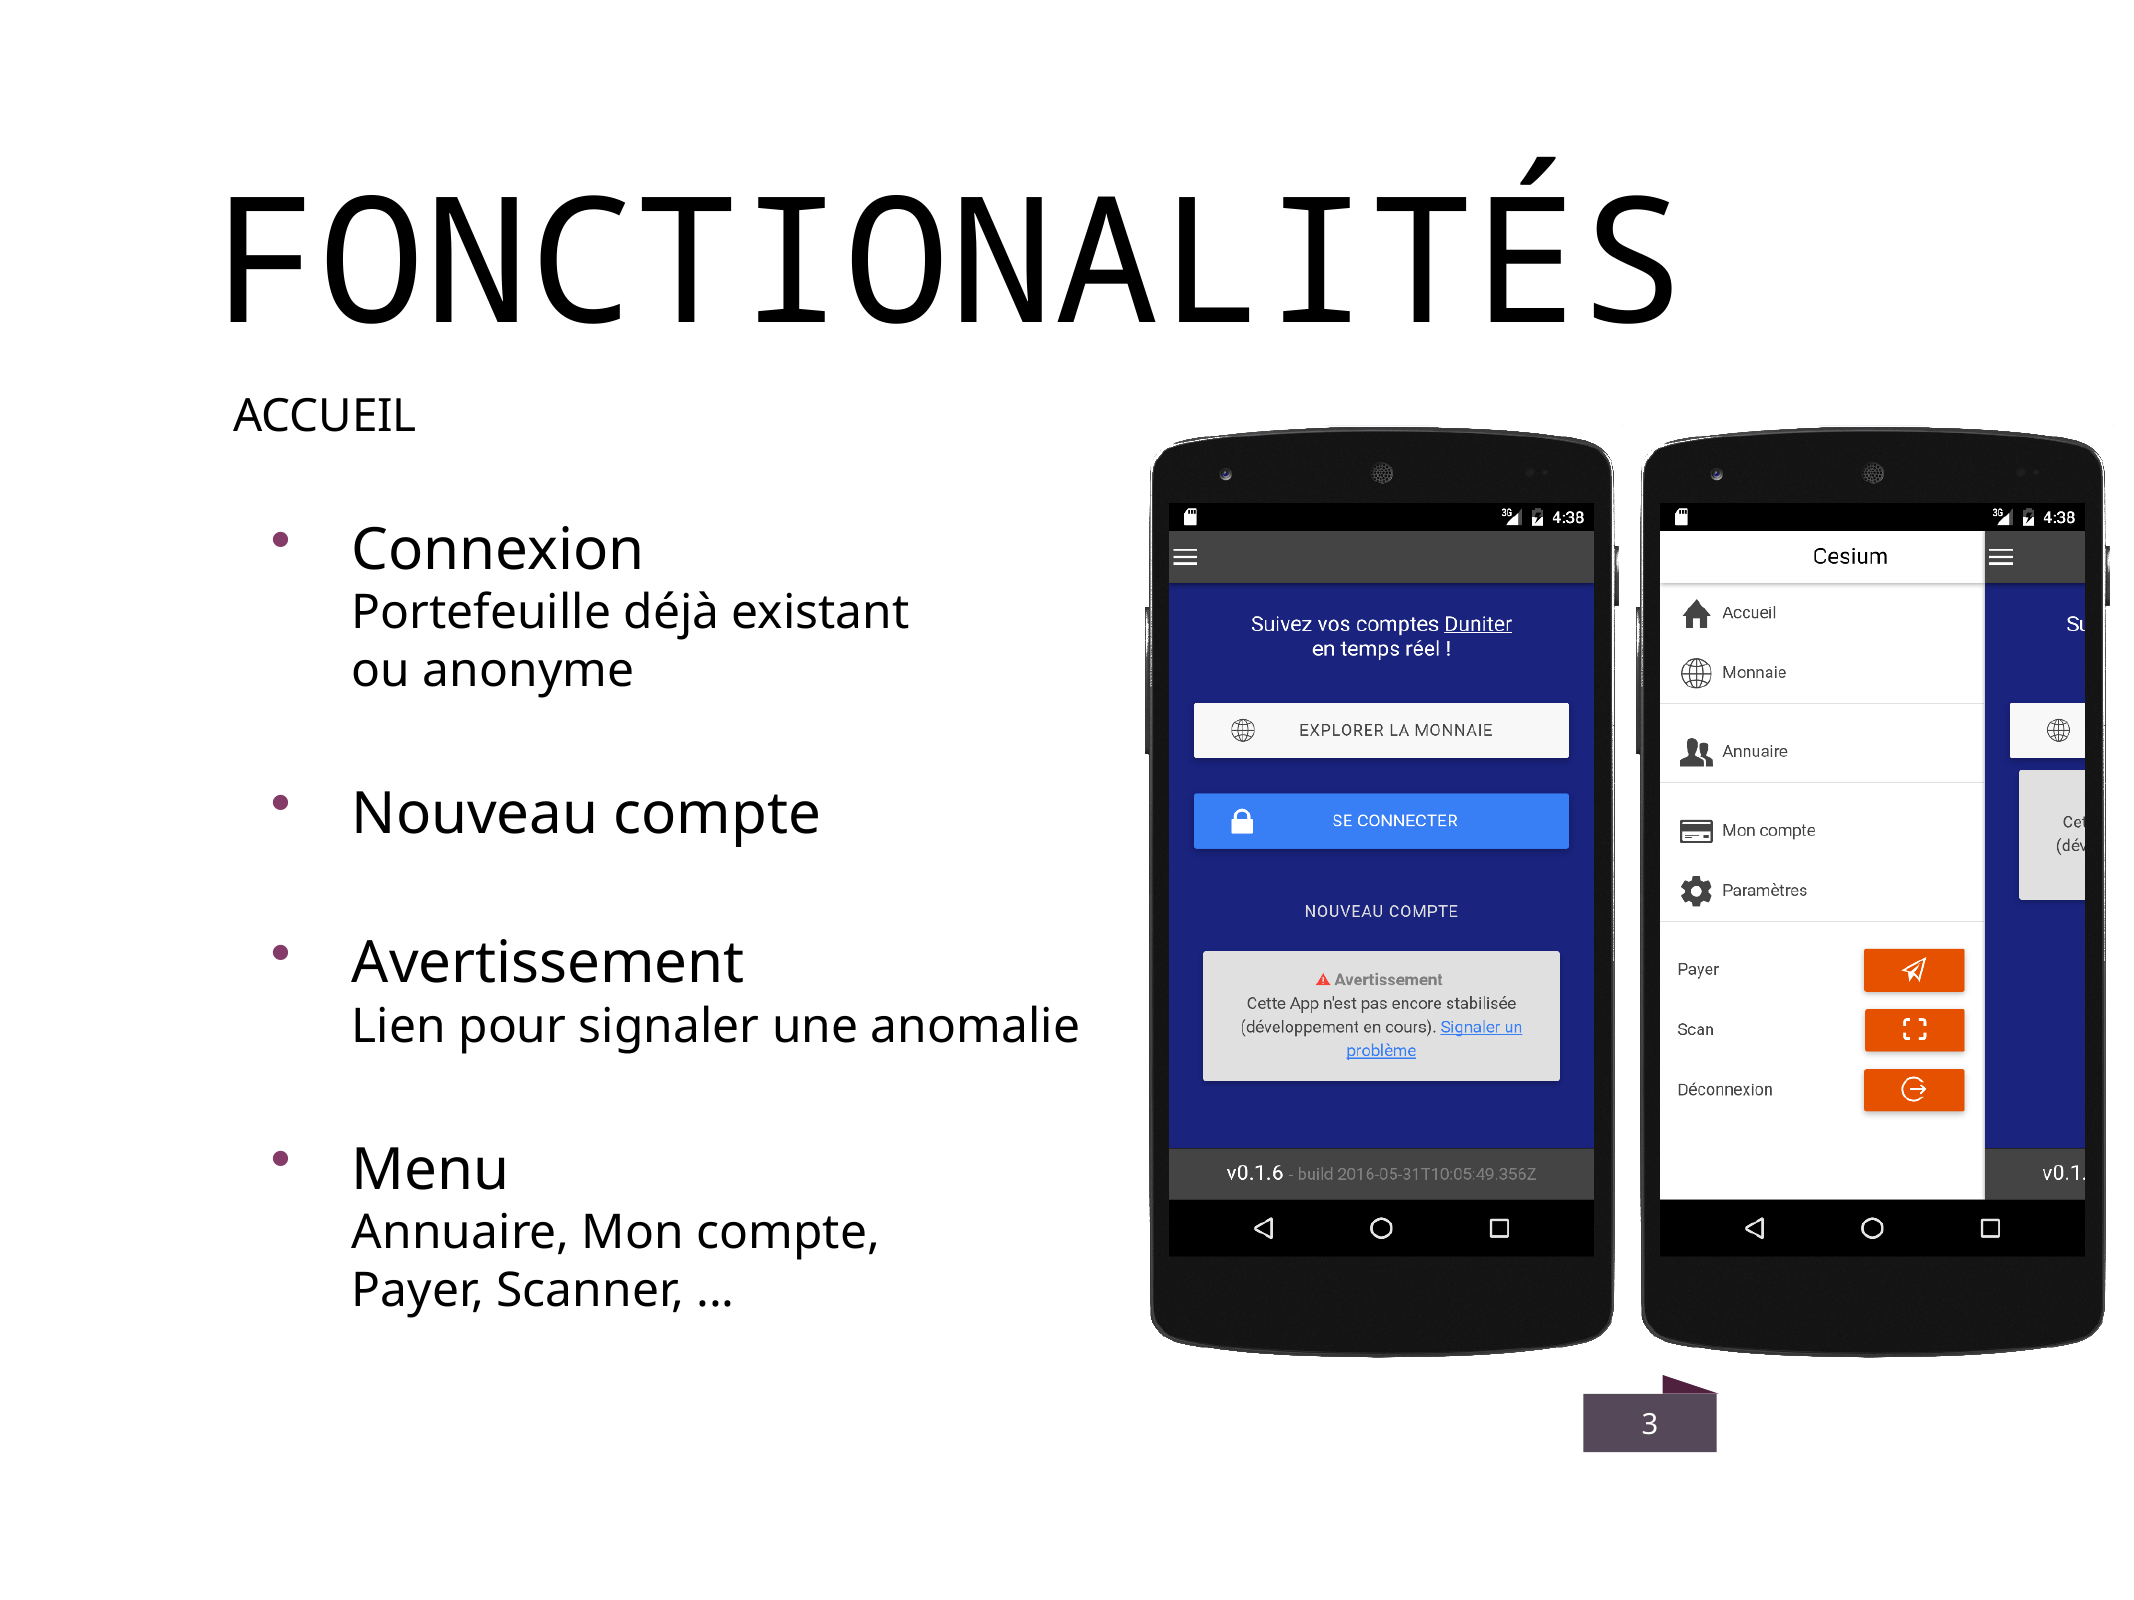

Fonctionalités
ACCUEIL
Connexion
Portefeuille déjà existant
ou anonyme
Nouveau compte
Avertissement
Lien pour signaler une anomalie
Menu
Annuaire, Mon compte,
Payer, Scanner, ...
# 3